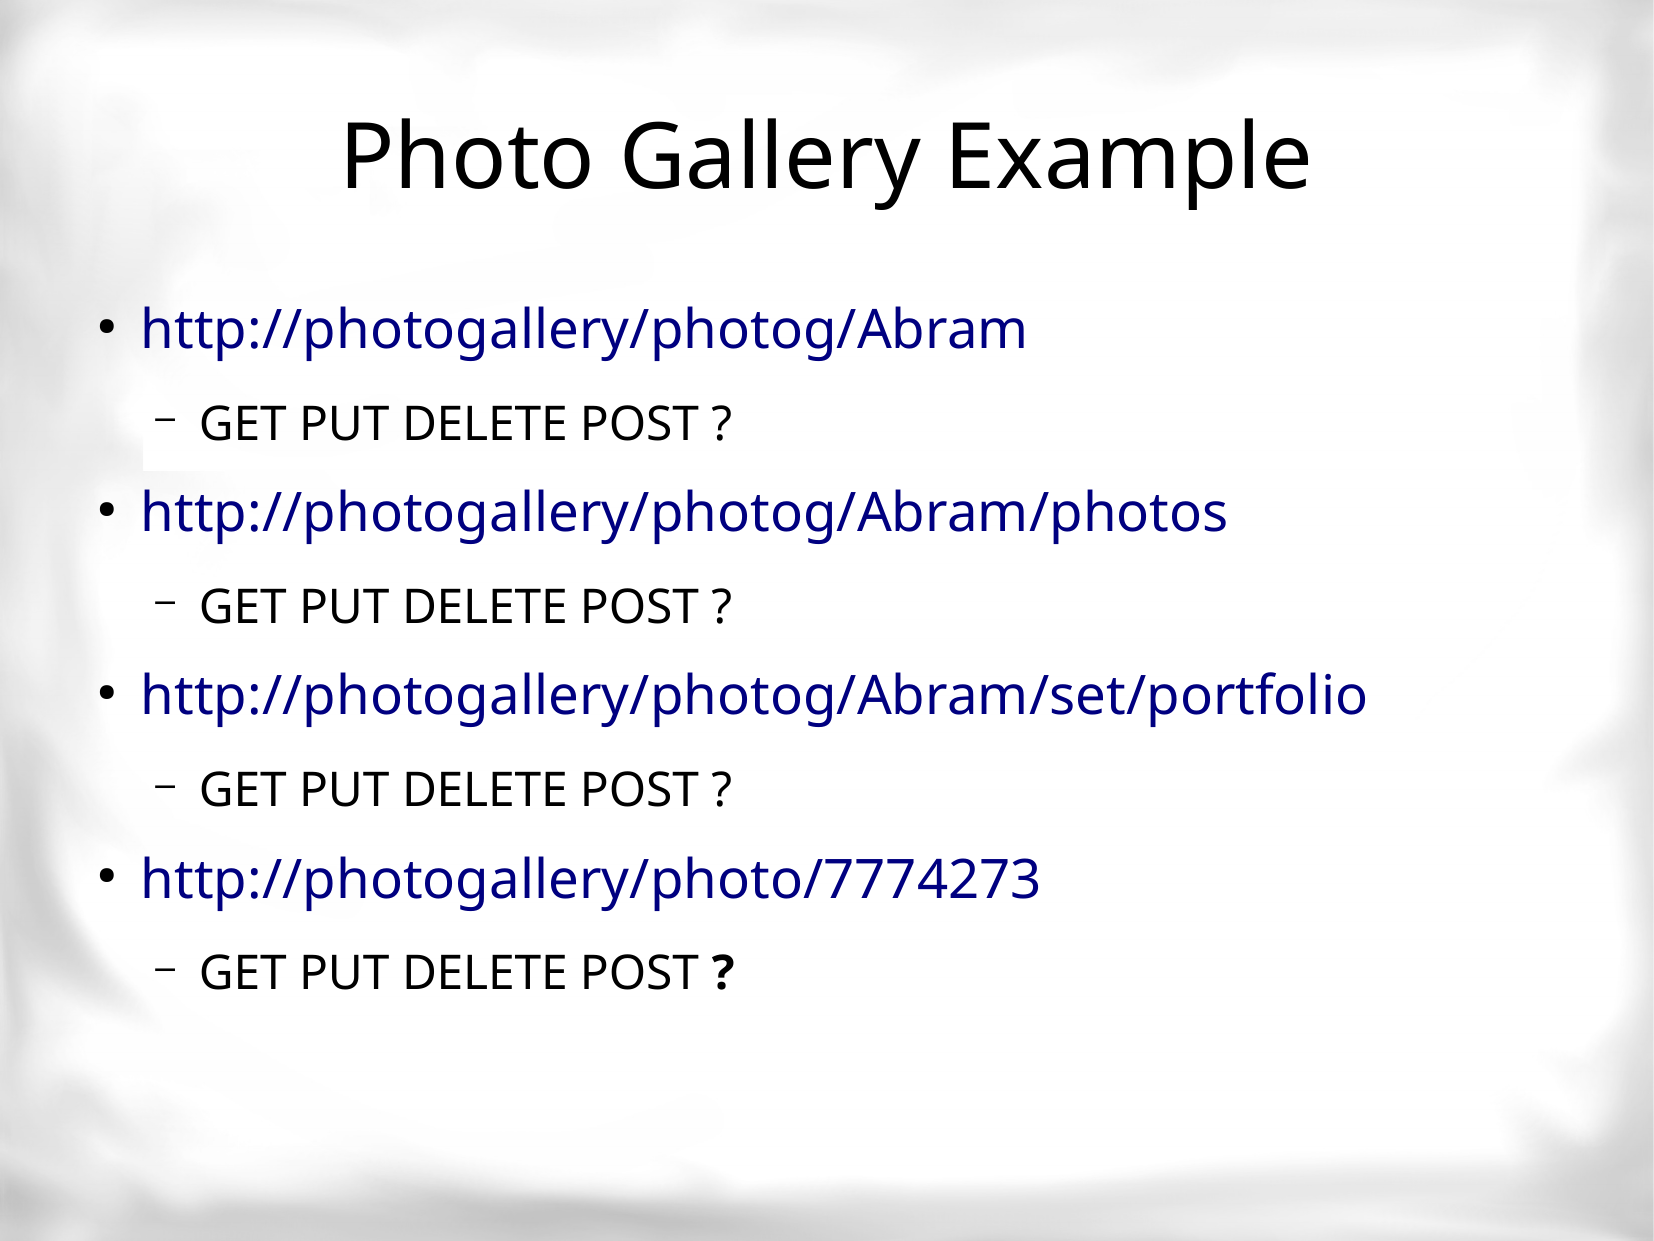

# Photo Gallery Example
http://photogallery/photog/Abram
GET PUT DELETE POST ?
http://photogallery/photog/Abram/photos
GET PUT DELETE POST ?
http://photogallery/photog/Abram/set/portfolio
GET PUT DELETE POST ?
http://photogallery/photo/7774273
GET PUT DELETE POST ?